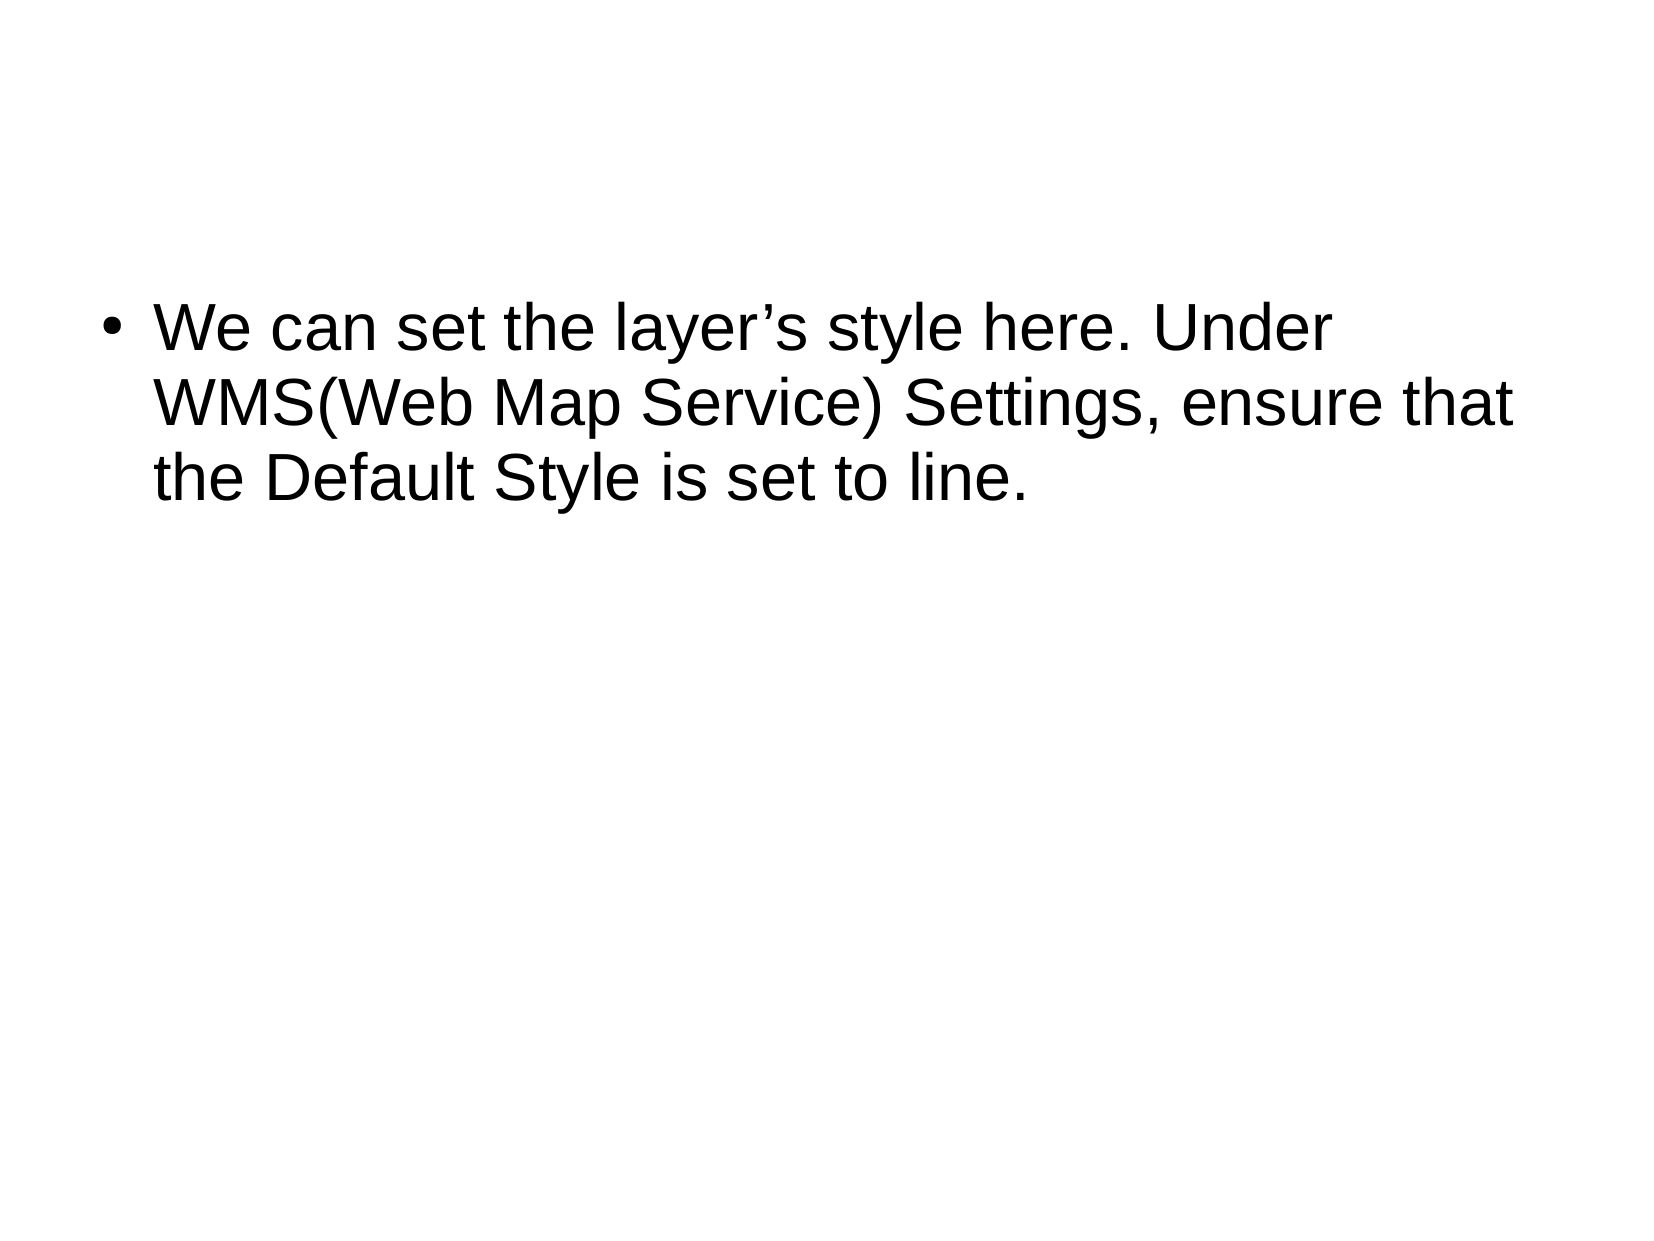

#
We can set the layer’s style here. Under WMS(Web Map Service) Settings, ensure that the Default Style is set to line.